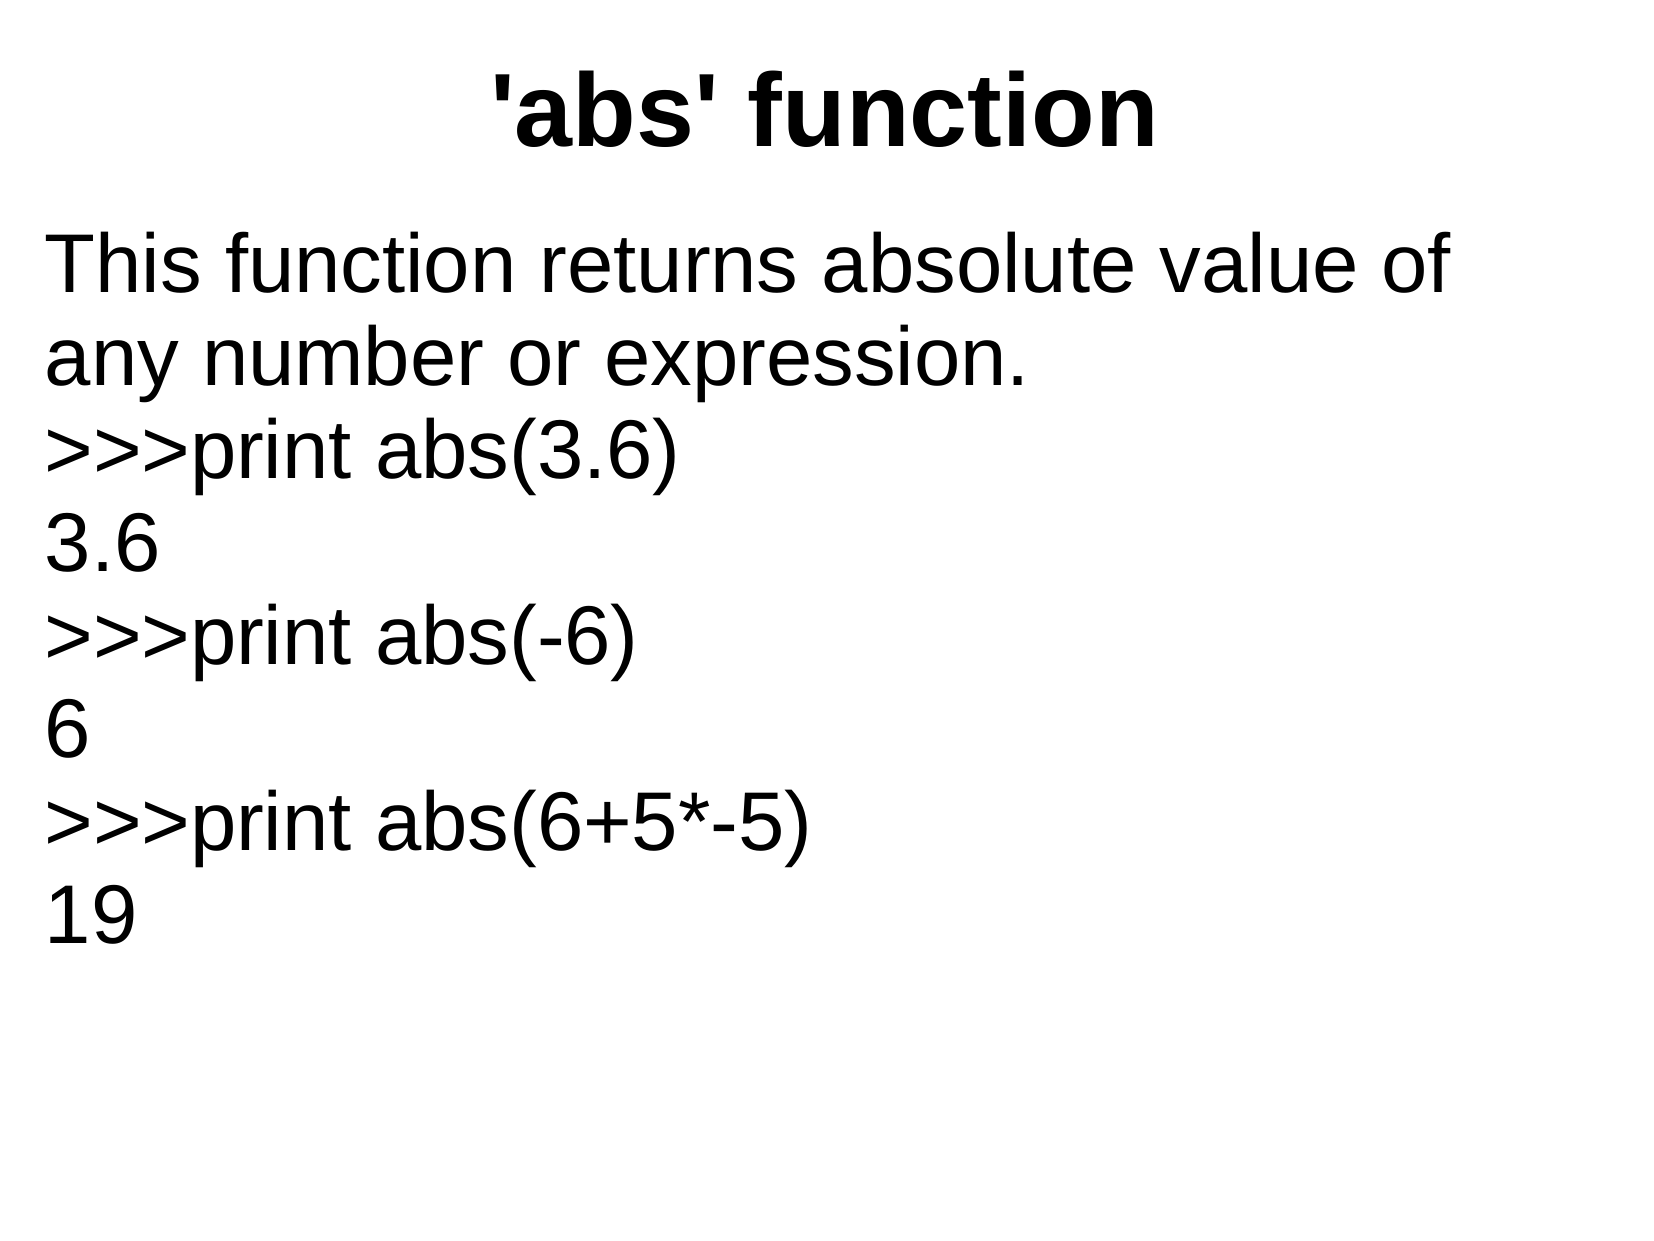

'abs' function
This function returns absolute value of any number or expression.
>>>print abs(3.6)
3.6
>>>print abs(-6)
6
>>>print abs(6+5*-5)
19